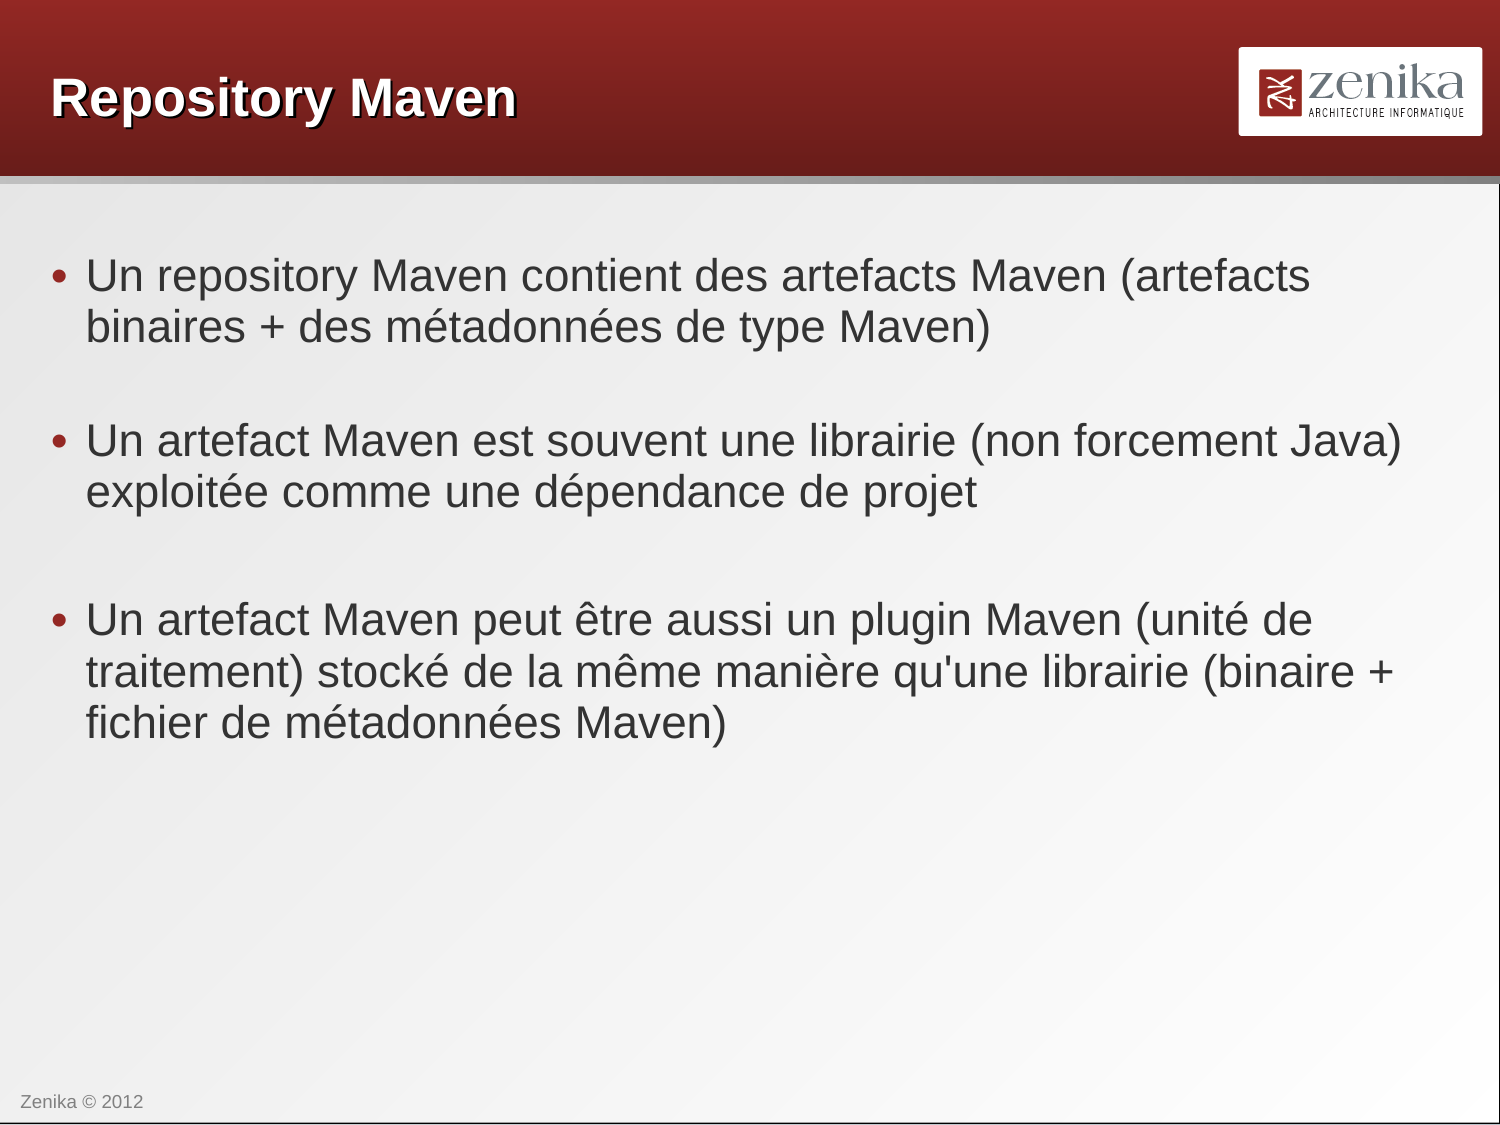

# Repository Maven
Un repository Maven contient des artefacts Maven (artefacts binaires + des métadonnées de type Maven)
Un artefact Maven est souvent une librairie (non forcement Java) exploitée comme une dépendance de projet
Un artefact Maven peut être aussi un plugin Maven (unité de traitement) stocké de la même manière qu'une librairie (binaire + fichier de métadonnées Maven)